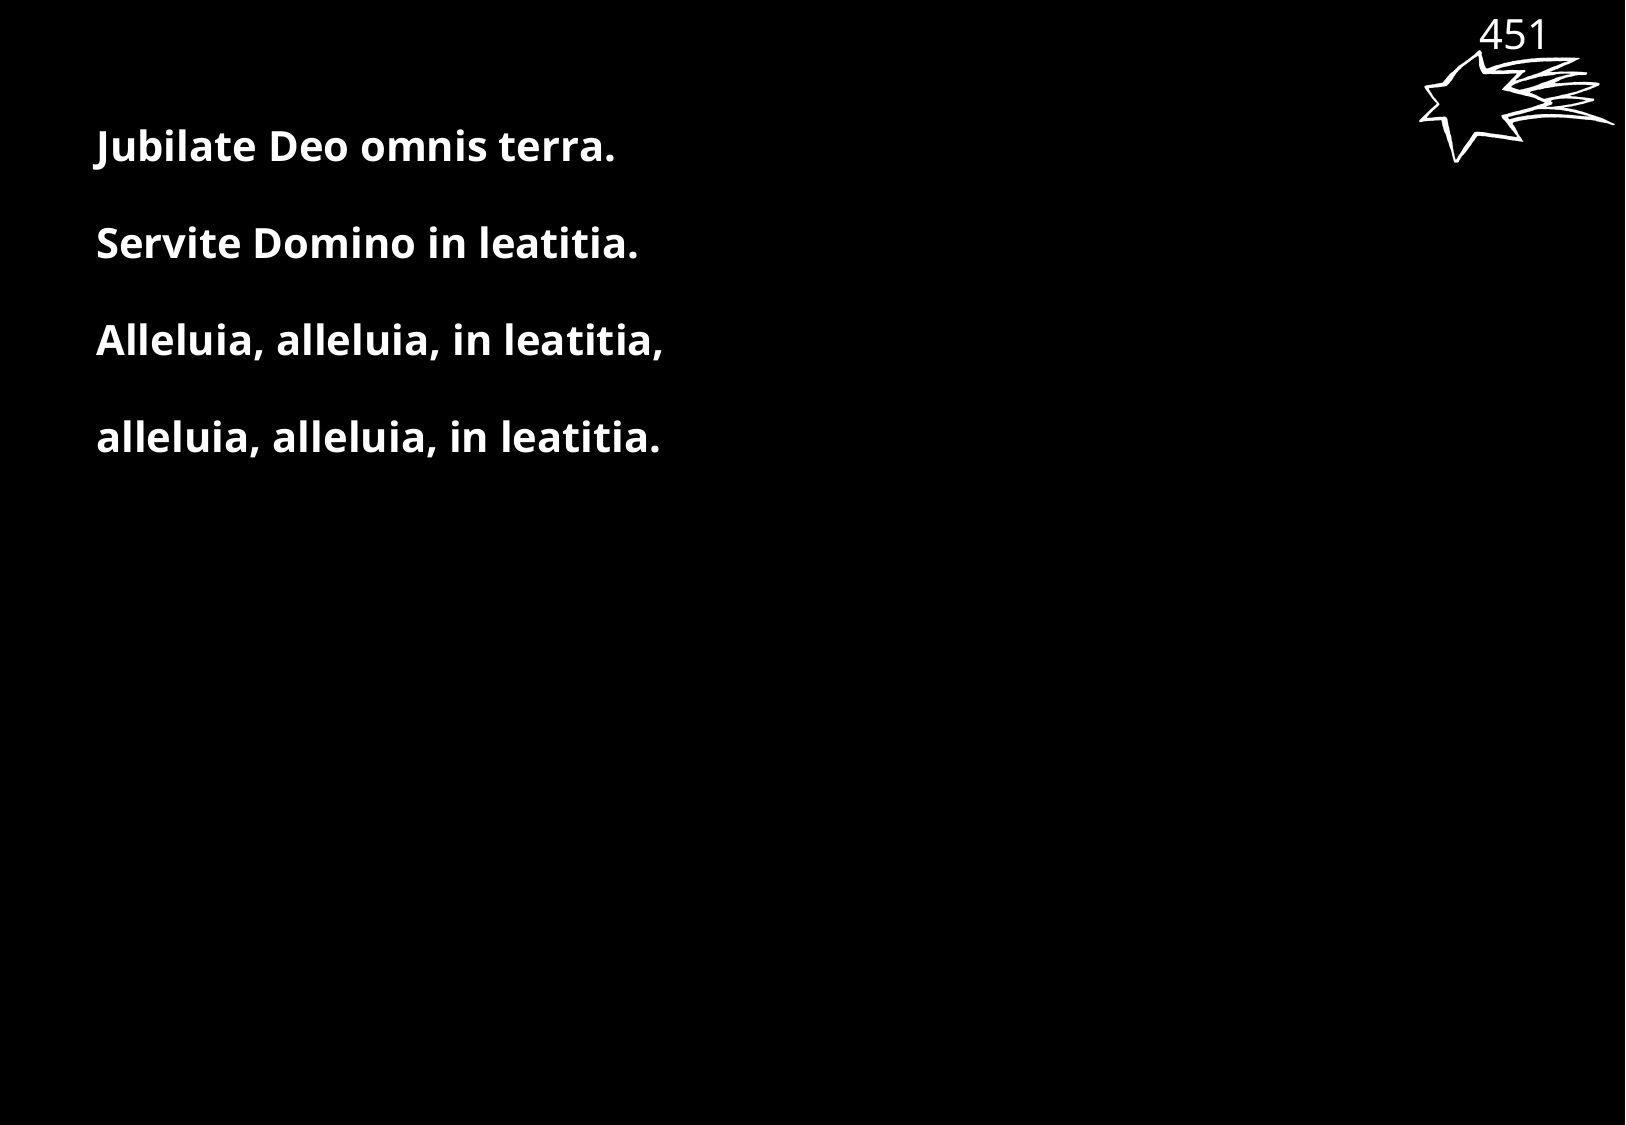

451
# Jubilate Deo omnis terra.
Servite Domino in leatitia.
Alleluia, alleluia, in leatitia,
alleluia, alleluia, in leatitia.